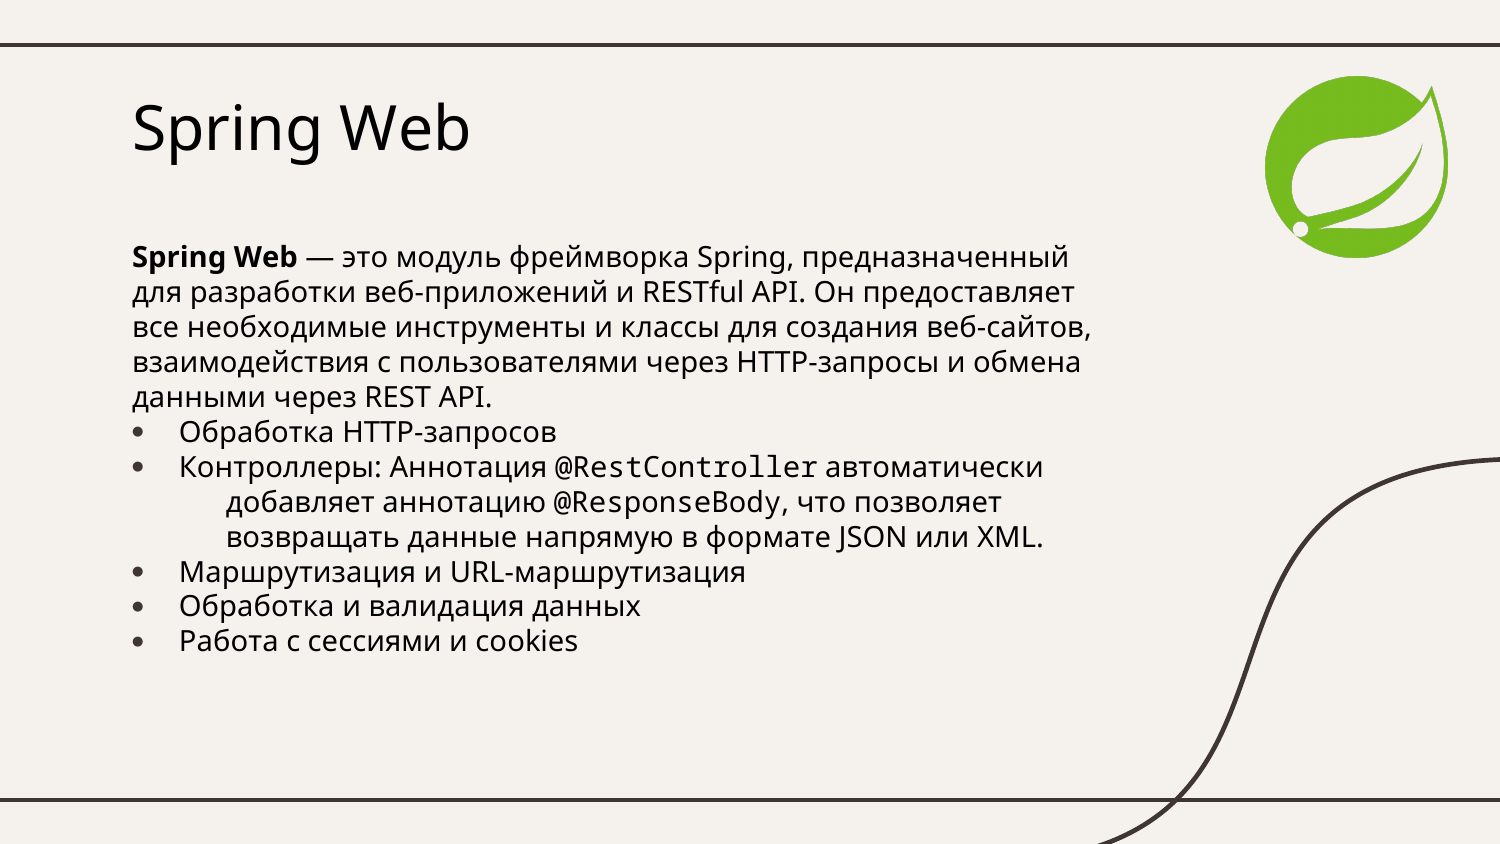

Spring Web
# Spring Web — это модуль фреймворка Spring, предназначенный для разработки веб-приложений и RESTful API. Он предоставляет все необходимые инструменты и классы для создания веб-сайтов, взаимодействия с пользователями через HTTP-запросы и обмена данными через REST API.
Обработка HTTP-запросов
Контроллеры: Аннотация @RestController автоматически добавляет аннотацию @ResponseBody, что позволяет возвращать данные напрямую в формате JSON или XML.
Маршрутизация и URL-маршрутизация
Обработка и валидация данных
Работа с сессиями и cookies